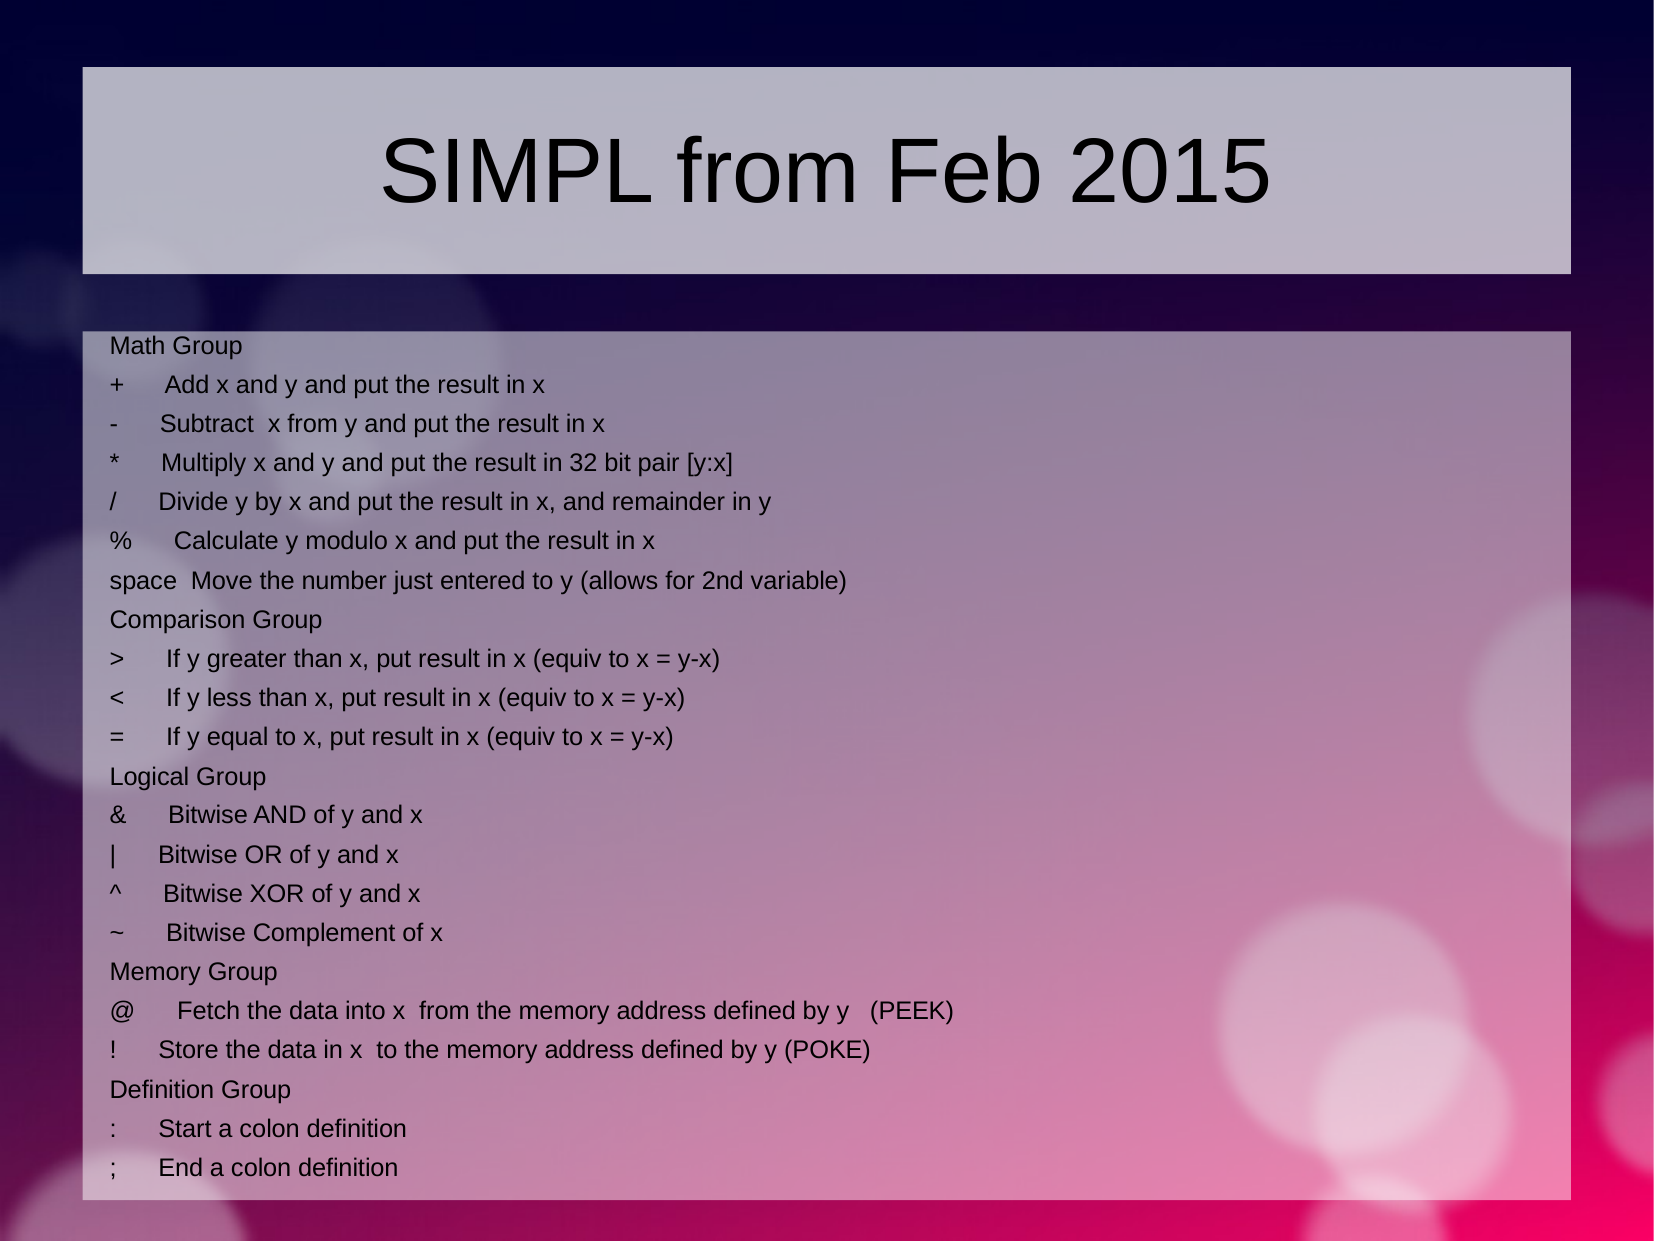

# SIMPL from Feb 2015
Math Group
+ Add x and y and put the result in x
- Subtract x from y and put the result in x
* Multiply x and y and put the result in 32 bit pair [y:x]
/ Divide y by x and put the result in x, and remainder in y
% Calculate y modulo x and put the result in x
space Move the number just entered to y (allows for 2nd variable)
Comparison Group
> If y greater than x, put result in x (equiv to x = y-x)
< If y less than x, put result in x (equiv to x = y-x)
= If y equal to x, put result in x (equiv to x = y-x)
Logical Group
& Bitwise AND of y and x
| Bitwise OR of y and x
^ Bitwise XOR of y and x
~ Bitwise Complement of x
Memory Group
@ Fetch the data into x from the memory address defined by y (PEEK)
! Store the data in x to the memory address defined by y (POKE)
Definition Group
: Start a colon definition
; End a colon definition